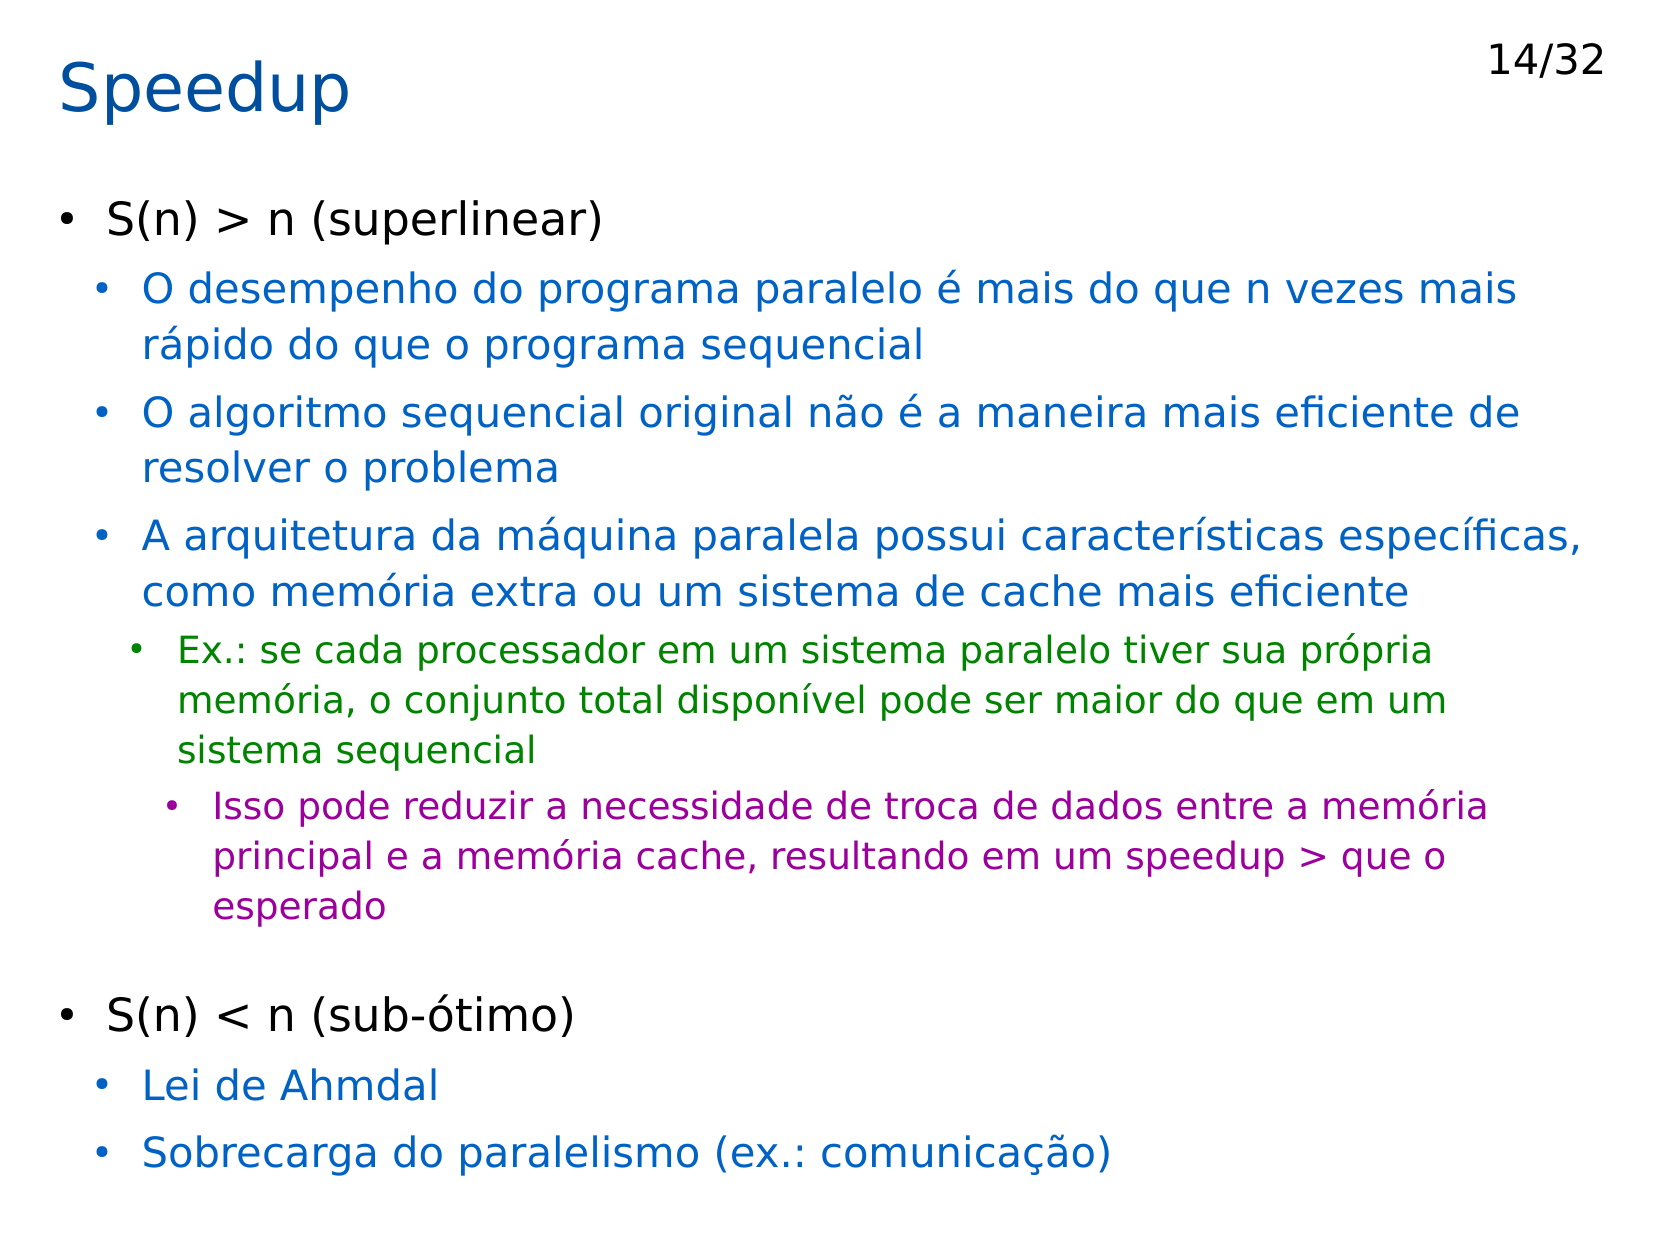

# Speedup
14
S(n) > n (superlinear)
O desempenho do programa paralelo é mais do que n vezes mais rápido do que o programa sequencial
O algoritmo sequencial original não é a maneira mais eficiente de resolver o problema
A arquitetura da máquina paralela possui características específicas, como memória extra ou um sistema de cache mais eficiente
Ex.: se cada processador em um sistema paralelo tiver sua própria memória, o conjunto total disponível pode ser maior do que em um sistema sequencial
Isso pode reduzir a necessidade de troca de dados entre a memória principal e a memória cache, resultando em um speedup > que o esperado
S(n) < n (sub-ótimo)
Lei de Ahmdal
Sobrecarga do paralelismo (ex.: comunicação)